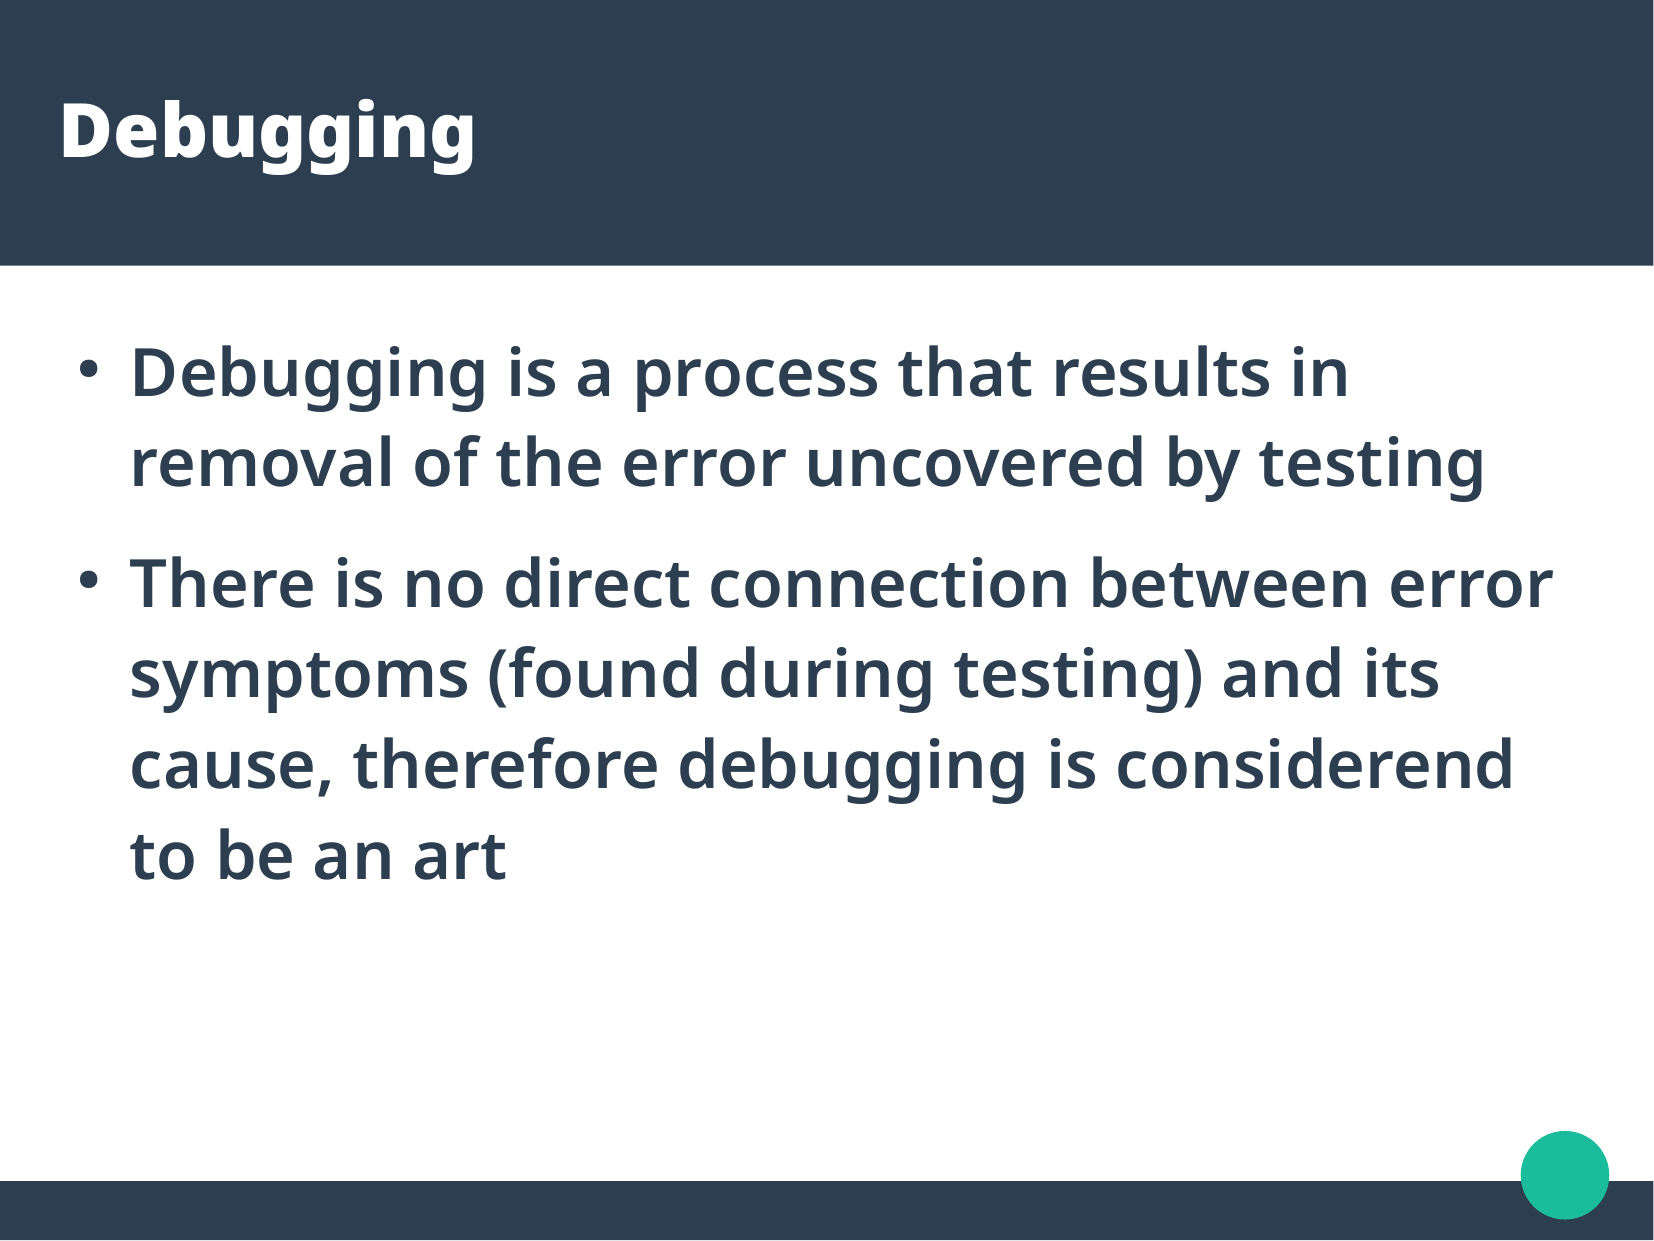

# Debugging
Debugging is a process that results in removal of the error uncovered by testing
There is no direct connection between error symptoms (found during testing) and its cause, therefore debugging is considerend to be an art